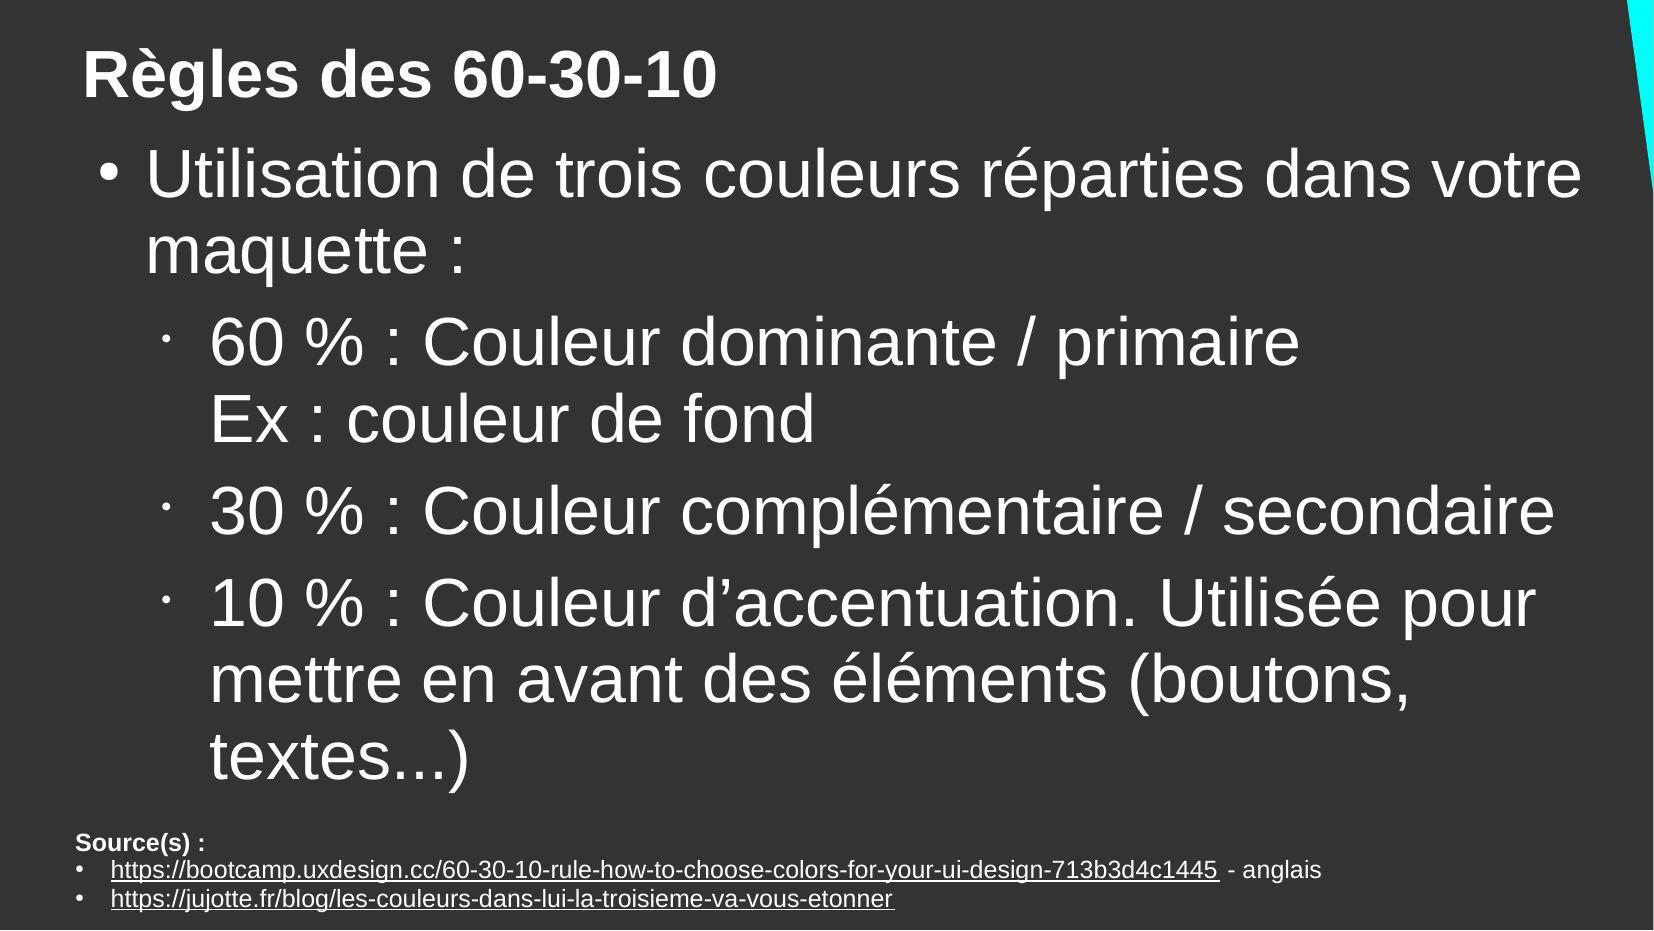

# Règles des 60-30-10
Utilisation de trois couleurs réparties dans votre maquette :
60 % : Couleur dominante / primaire
Ex : couleur de fond
30 % : Couleur complémentaire / secondaire
10 % : Couleur d’accentuation. Utilisée pour mettre en avant des éléments (boutons, textes...)
Source(s) :
https://bootcamp.uxdesign.cc/60-30-10-rule-how-to-choose-colors-for-your-ui-design-713b3d4c1445 - anglais
https://jujotte.fr/blog/les-couleurs-dans-lui-la-troisieme-va-vous-etonner